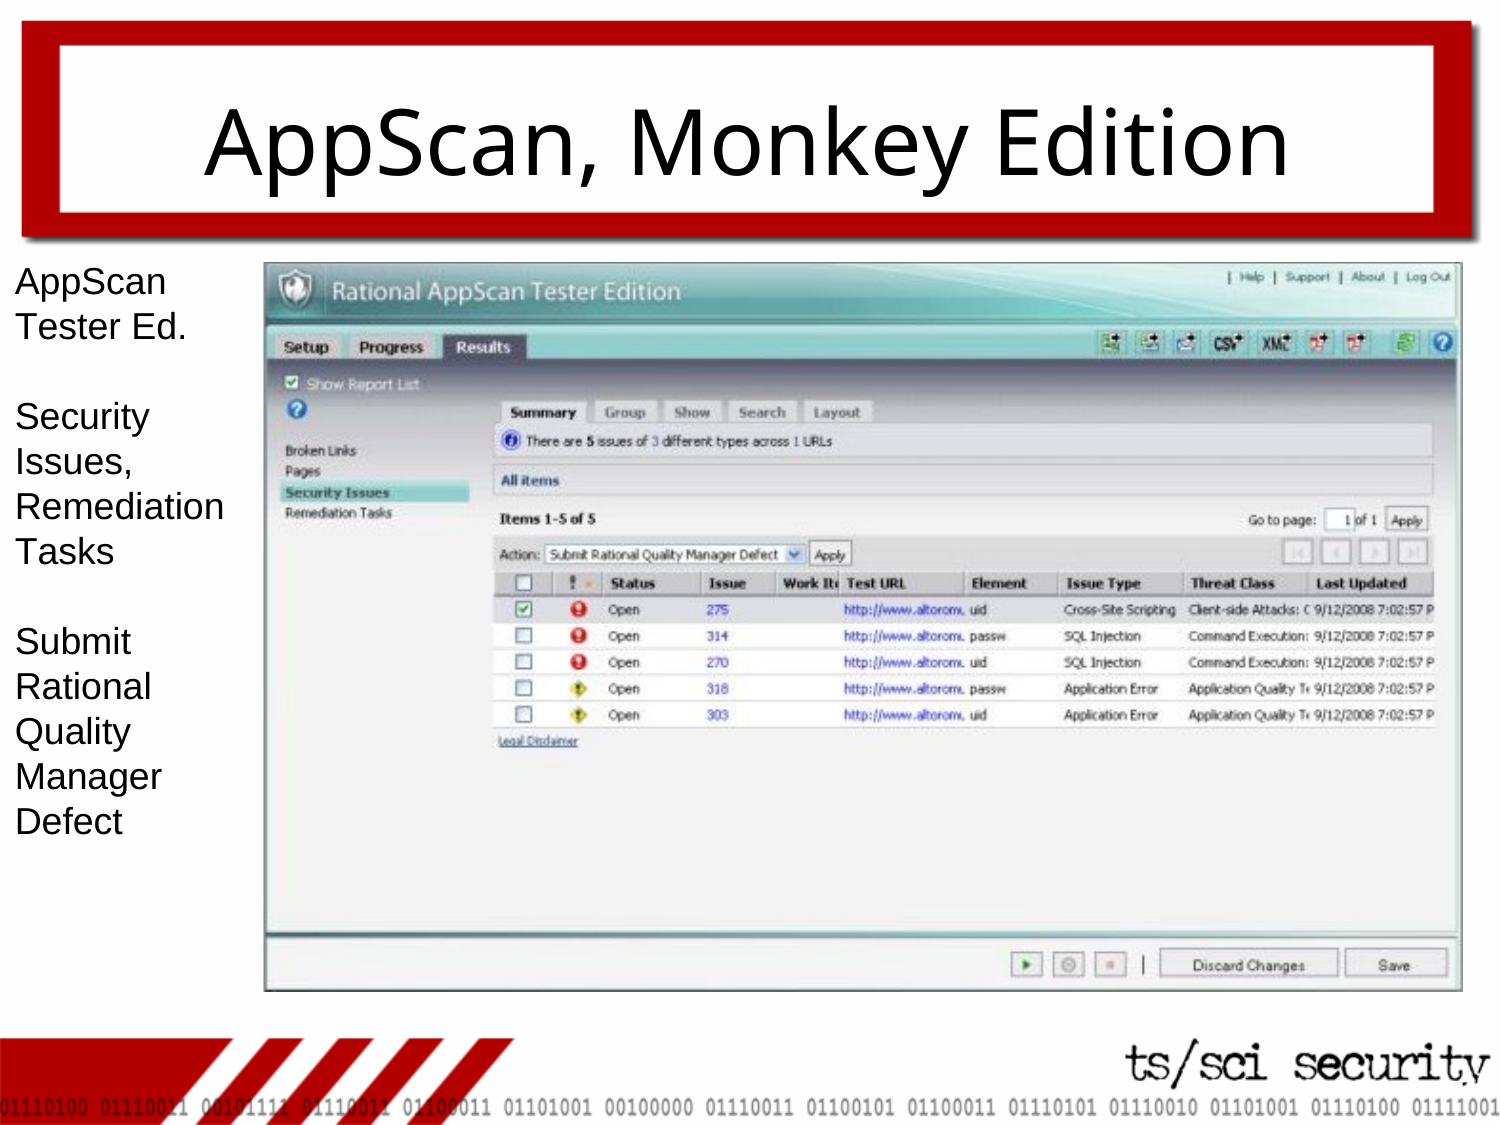

# AppScan, Monkey Edition
AppScan
Tester Ed.
Security Issues,
Remediation
Tasks
Submit Rational Quality Manager Defect